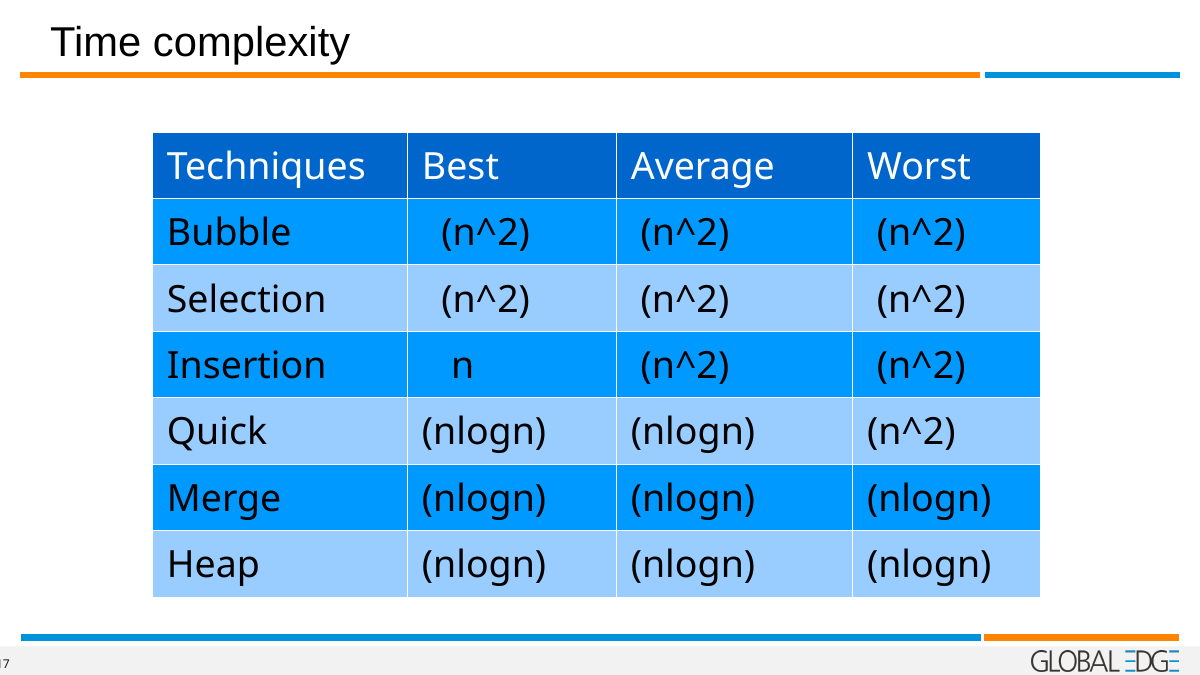

Time complexity
| Techniques | Best | Average | Worst |
| --- | --- | --- | --- |
| Bubble | (n^2) | (n^2) | (n^2) |
| Selection | (n^2) | (n^2) | (n^2) |
| Insertion | n | (n^2) | (n^2) |
| Quick | (nlogn) | (nlogn) | (n^2) |
| Merge | (nlogn) | (nlogn) | (nlogn) |
| Heap | (nlogn) | (nlogn) | (nlogn) |